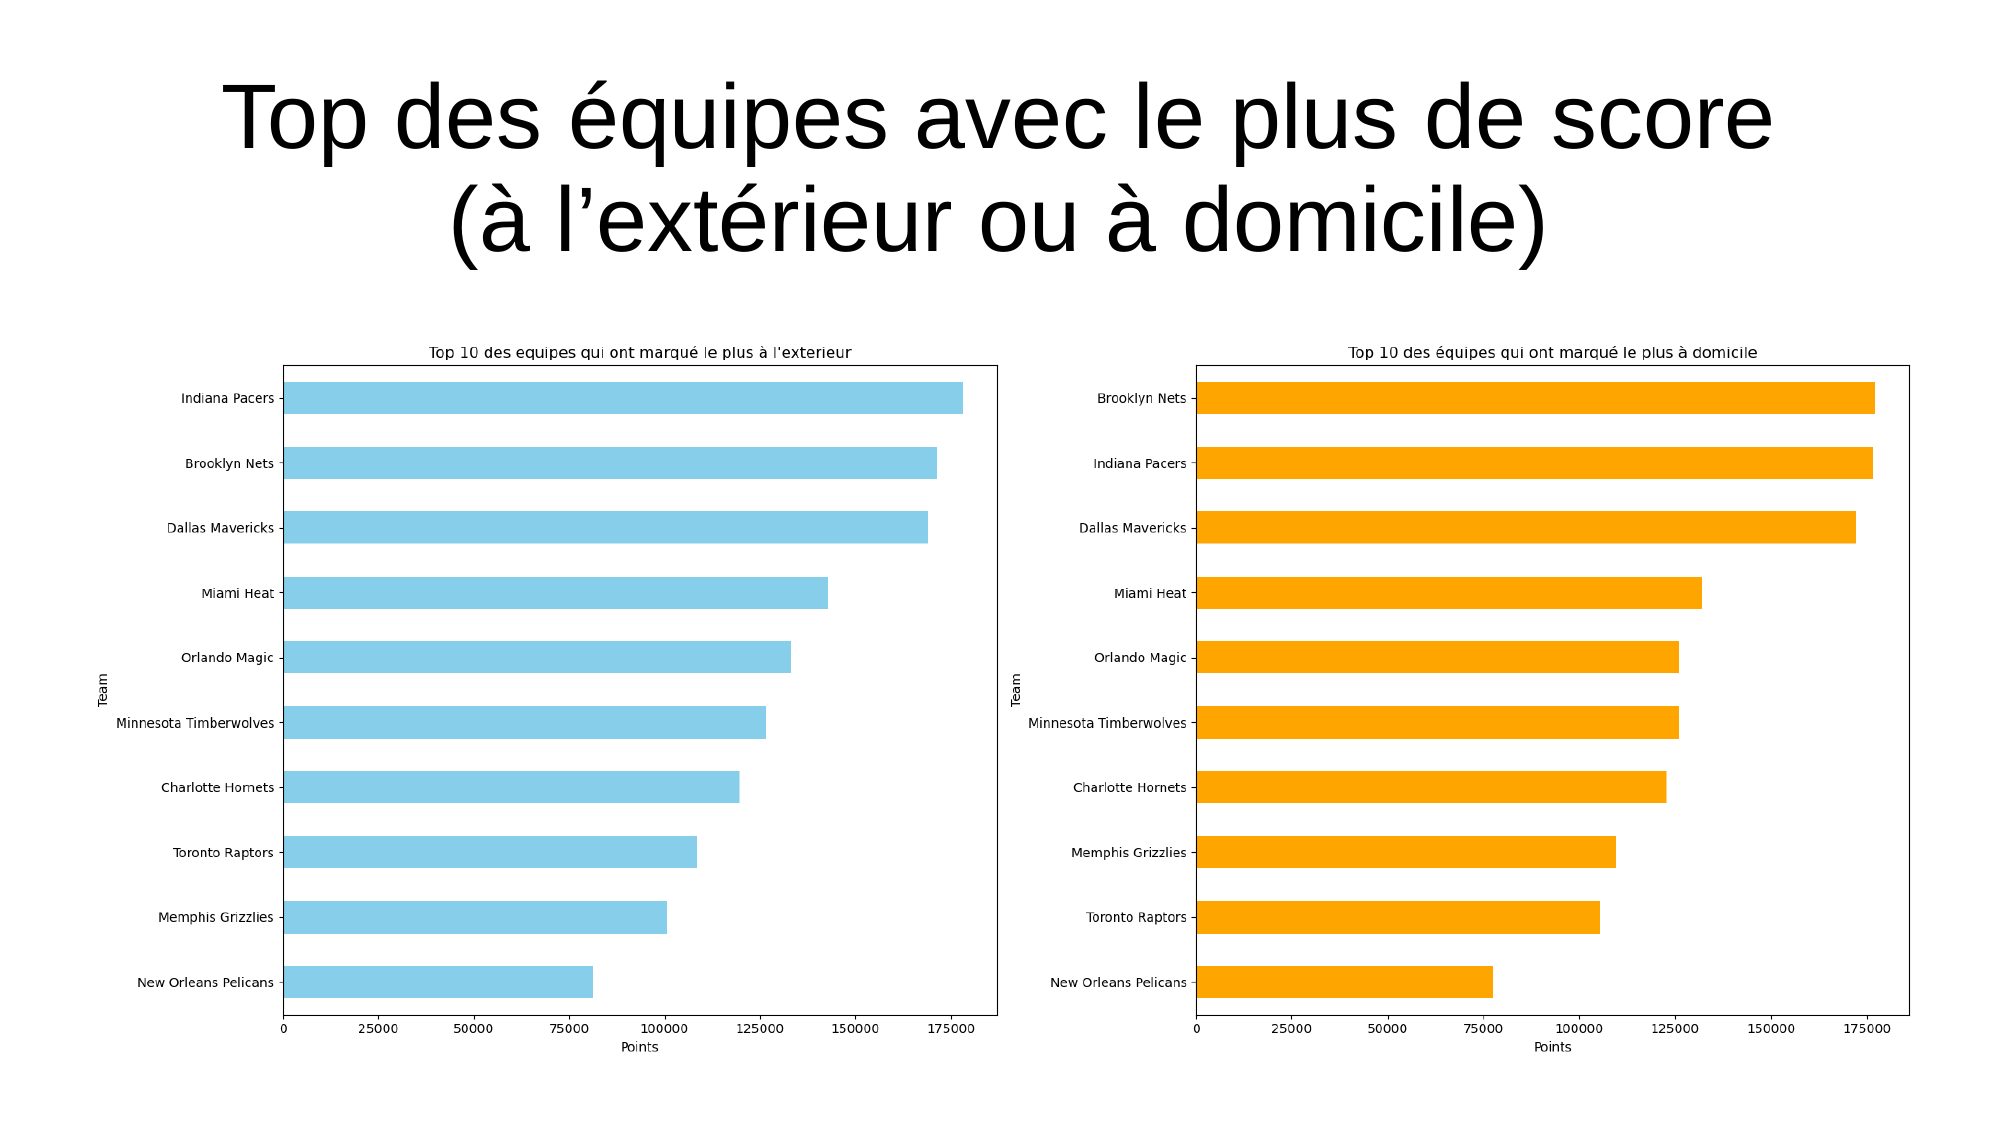

# Top des équipes avec le plus de score (à l’extérieur ou à domicile)